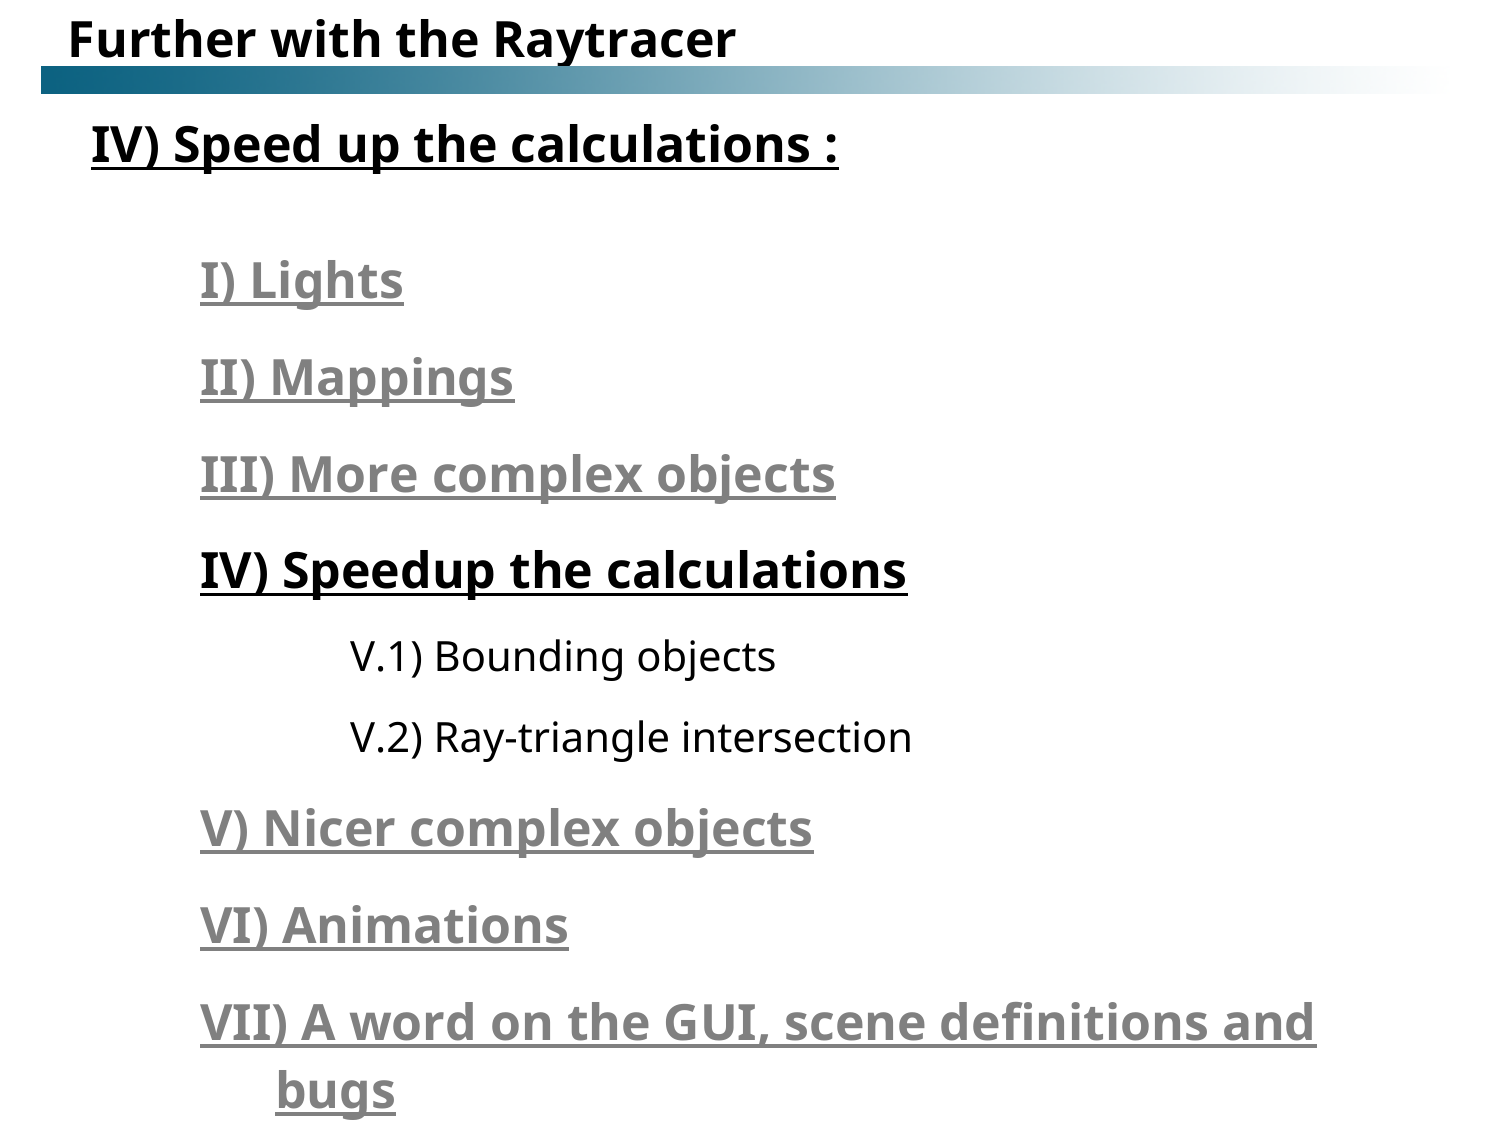

# Further with the Raytracer
IV) Speed up the calculations :
I) Lights
II) Mappings
III) More complex objects
IV) Speedup the calculations
	V.1) Bounding objects
	V.2) Ray-triangle intersection
V) Nicer complex objects
VI) Animations
VII) A word on the GUI, scene definitions and bugs